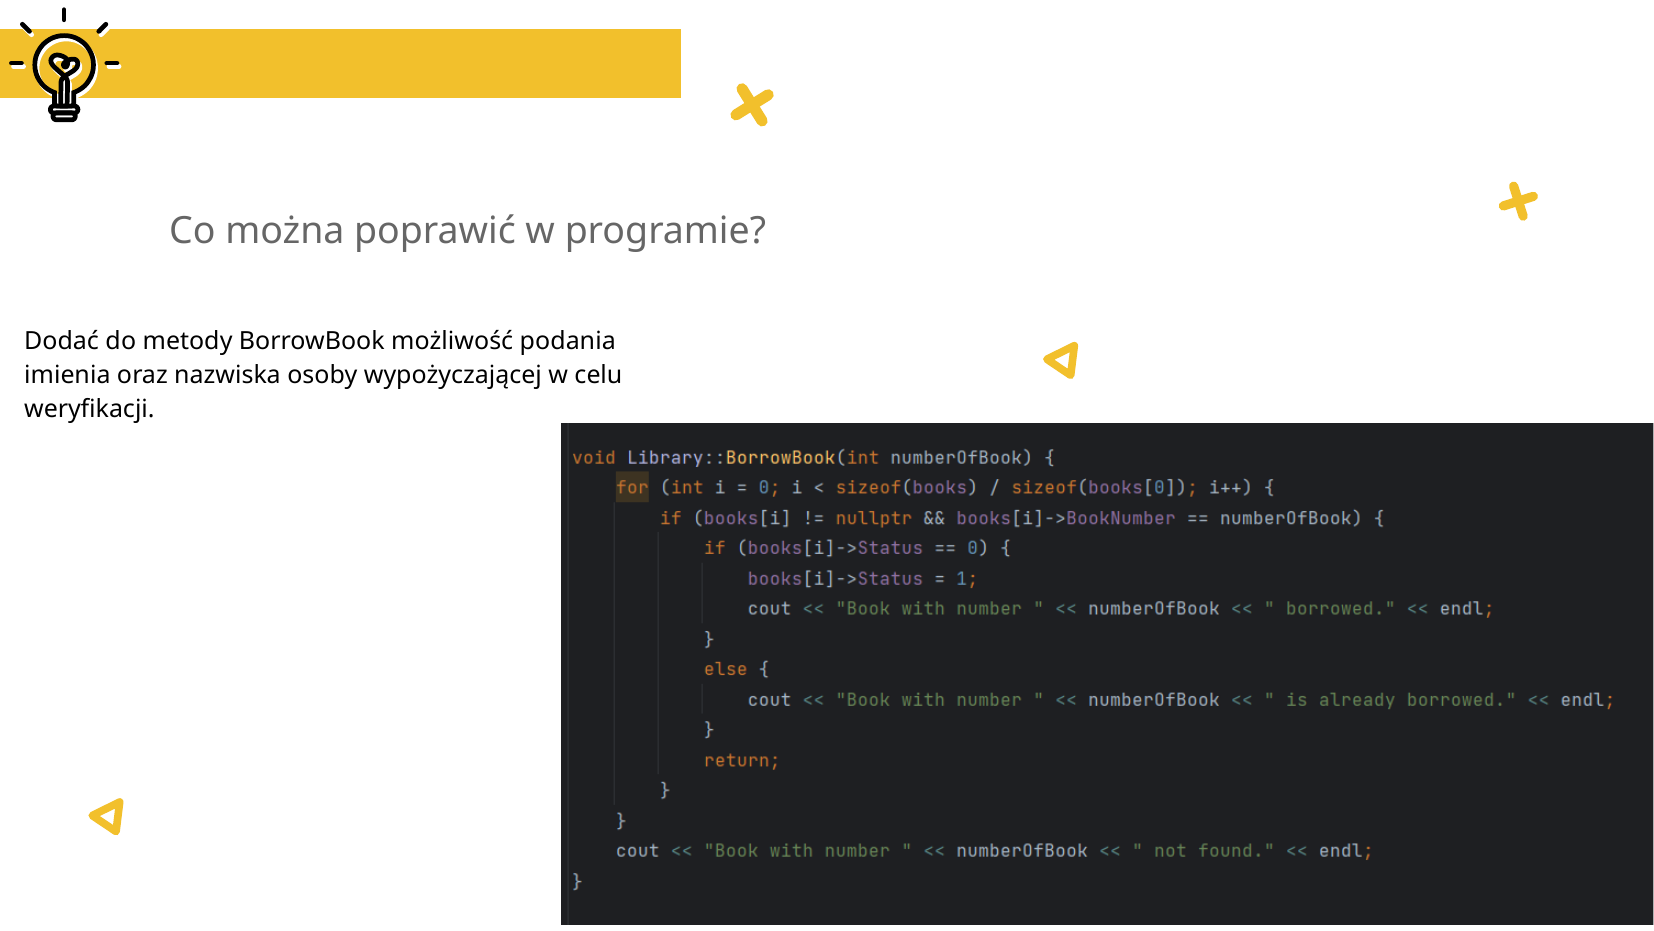

# Co można poprawić w programie?
Dodać do metody BorrowBook możliwość podania imienia oraz nazwiska osoby wypożyczającej w celu weryfikacji.